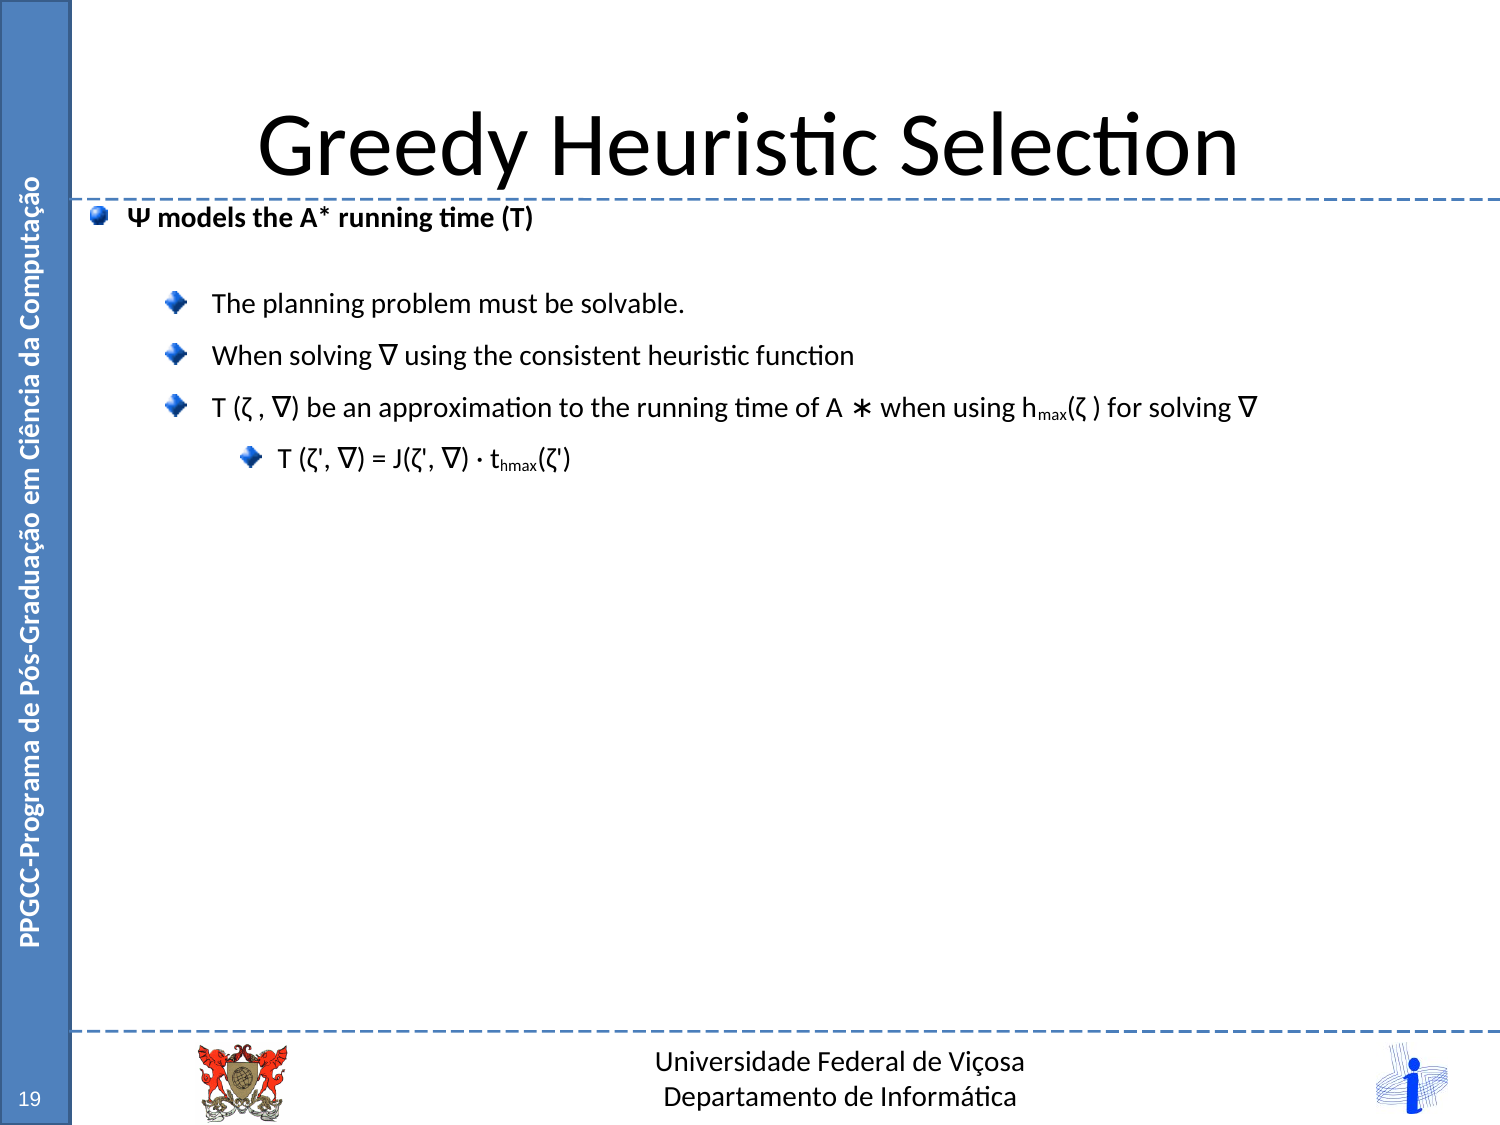

Greedy Heuristic Selection
 Ψ models the A* running time (T)
The planning problem must be solvable.
When solving ∇ using the consistent heuristic function
T (ζ , ∇) be an approximation to the running time of A ∗ when using hmax(ζ ) for solving ∇
T (ζ', ∇) = J(ζ', ∇) · thmax(ζ')
PPGCC-Programa de Pós-Graduação em Ciência da Computação
Universidade Federal de Viçosa
Departamento de Informática
19